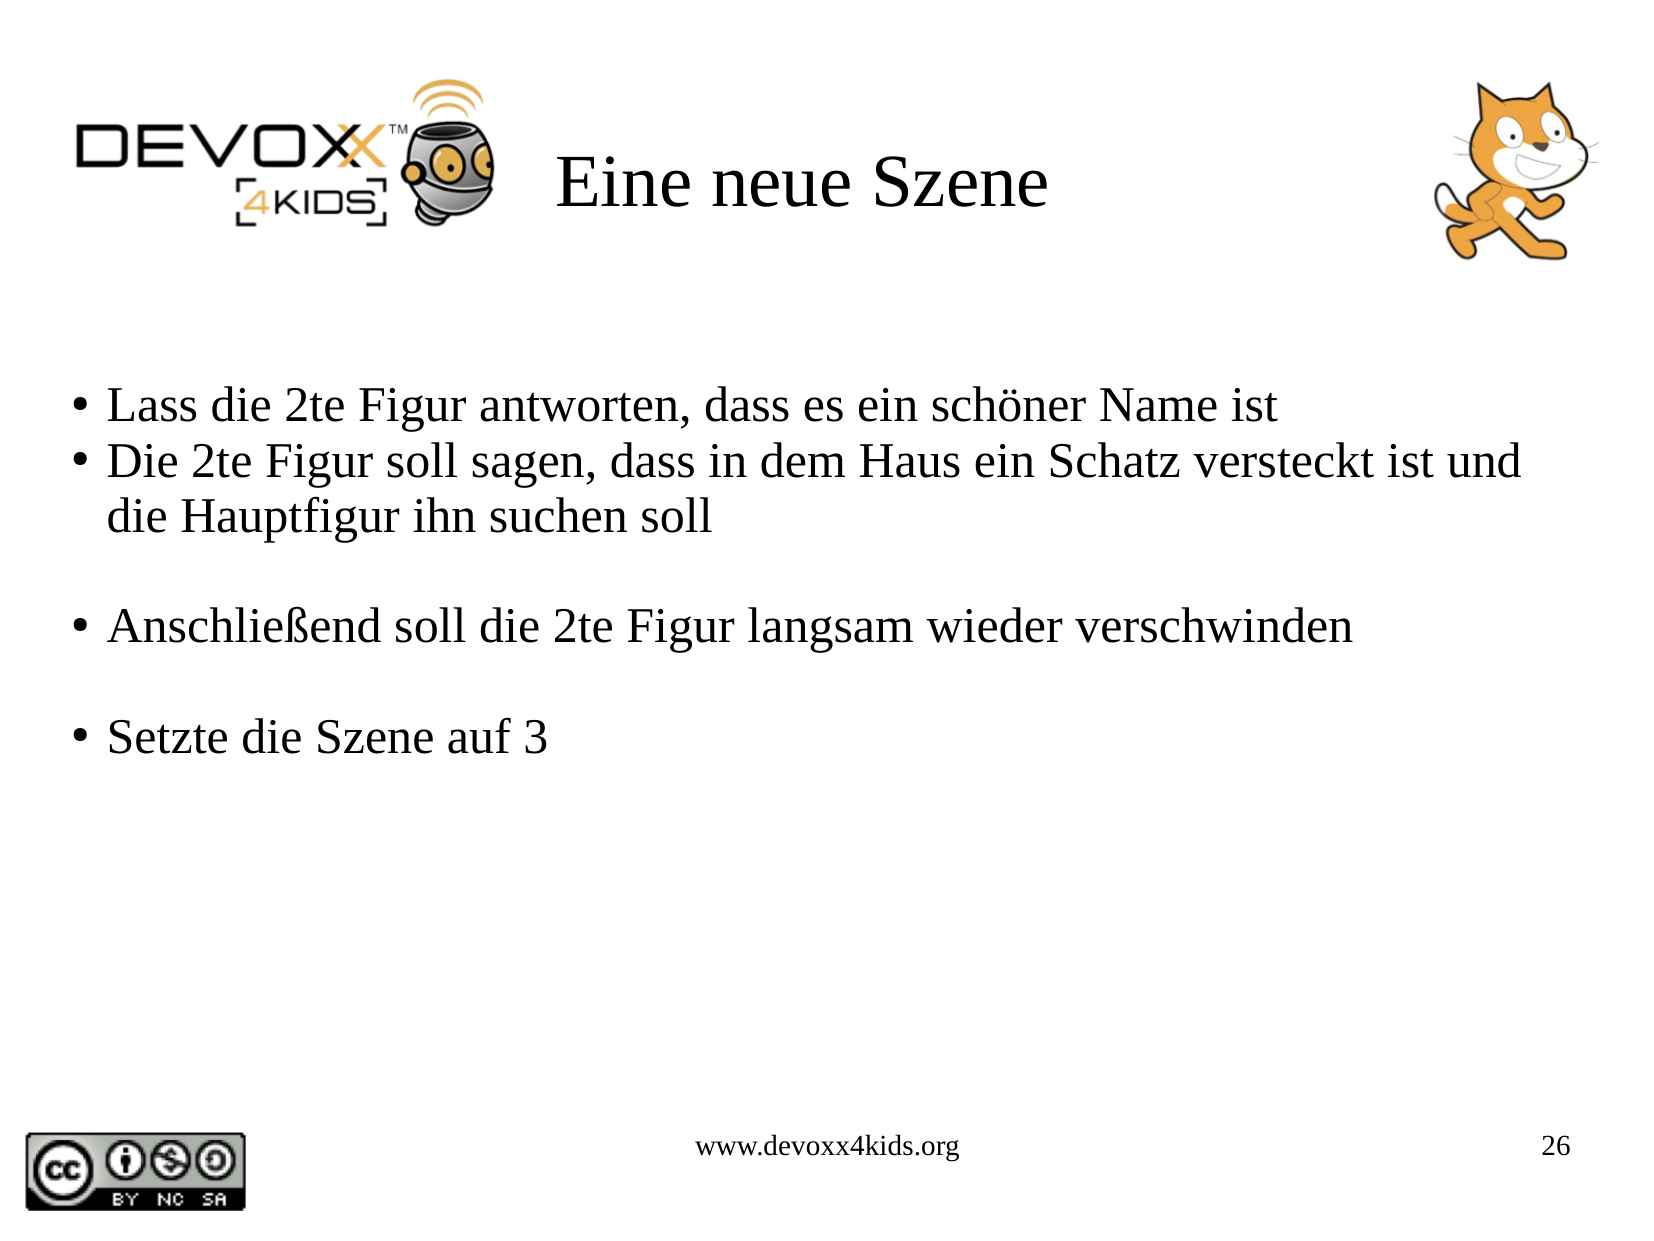

# Eine neue Szene
Lass die 2te Figur antworten, dass es ein schöner Name ist
Die 2te Figur soll sagen, dass in dem Haus ein Schatz versteckt ist und die Hauptfigur ihn suchen soll
Anschließend soll die 2te Figur langsam wieder verschwinden
Setzte die Szene auf 3
www.devoxx4kids.org
26